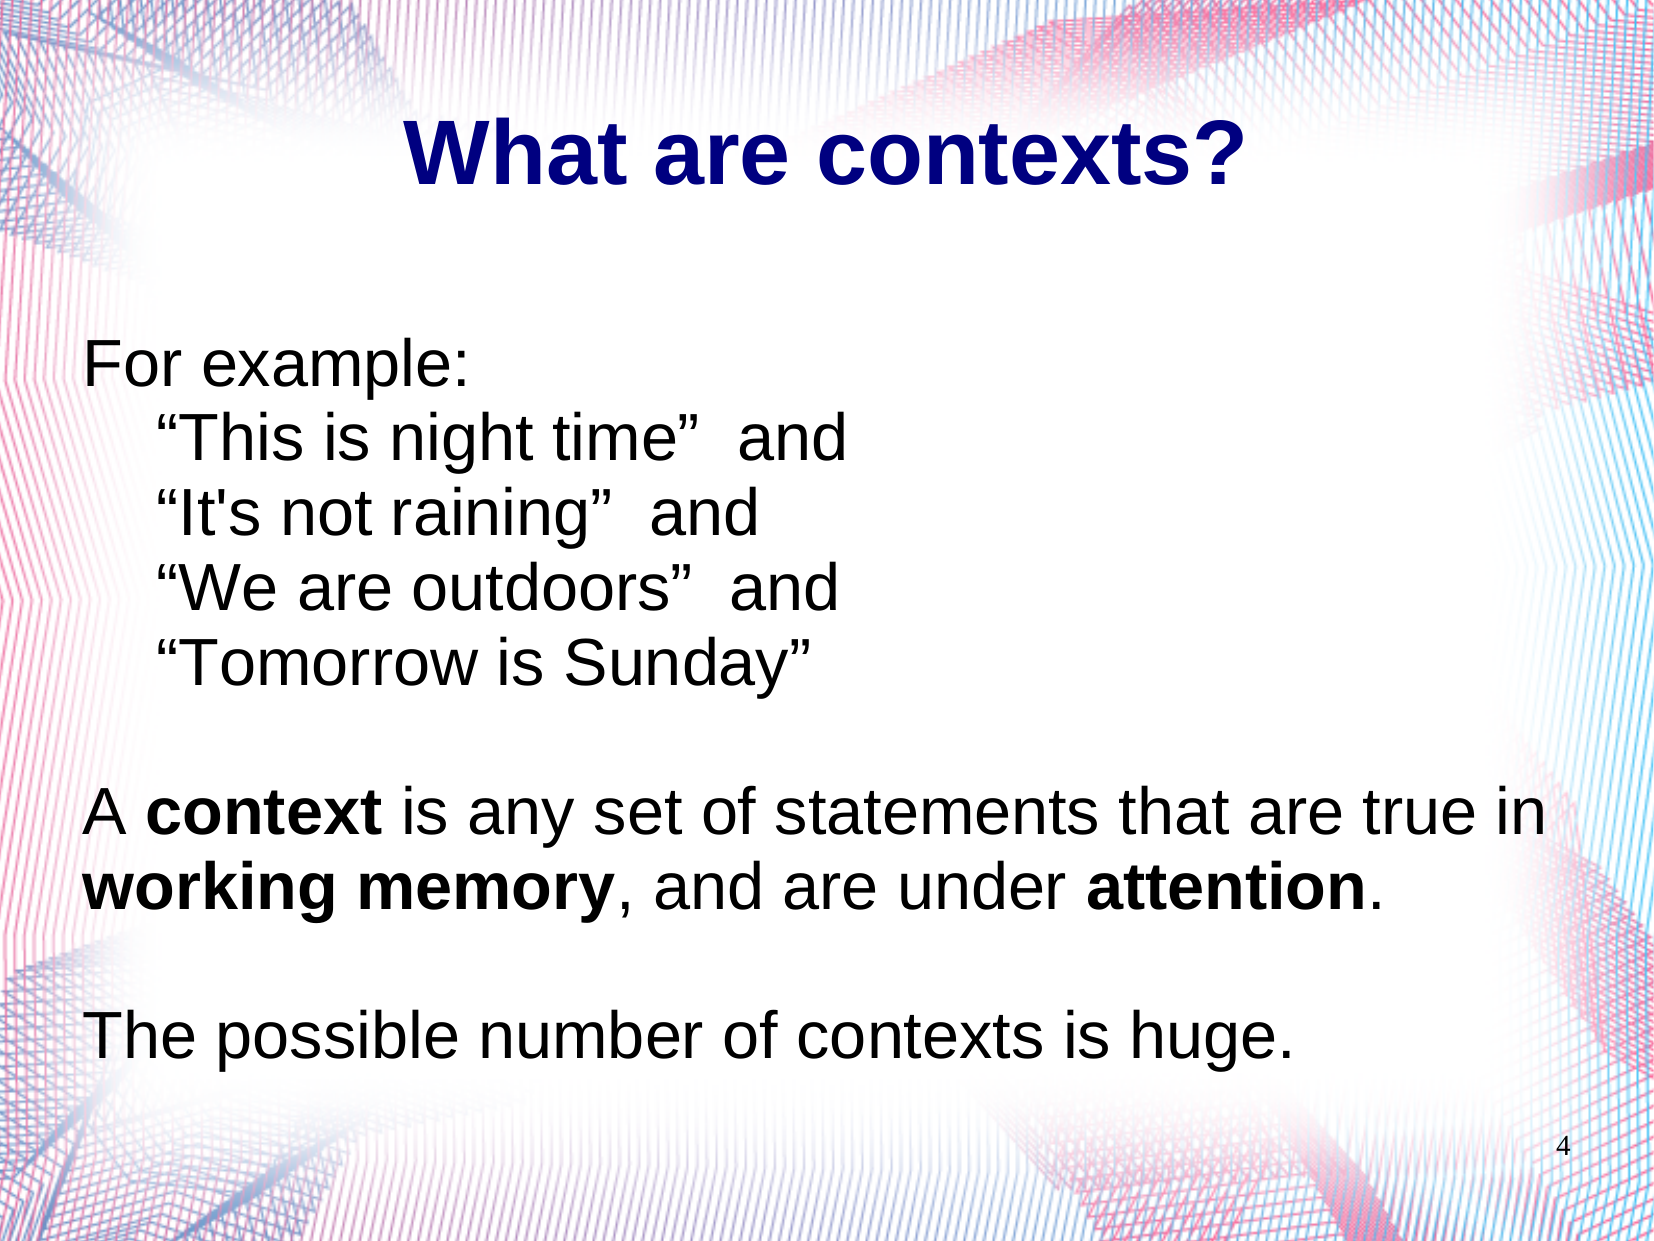

# What are contexts?
For example:
	“This is night time” and
	“It's not raining” and
	“We are outdoors” and
	“Tomorrow is Sunday”
A context is any set of statements that are true in working memory, and are under attention.
The possible number of contexts is huge.
4